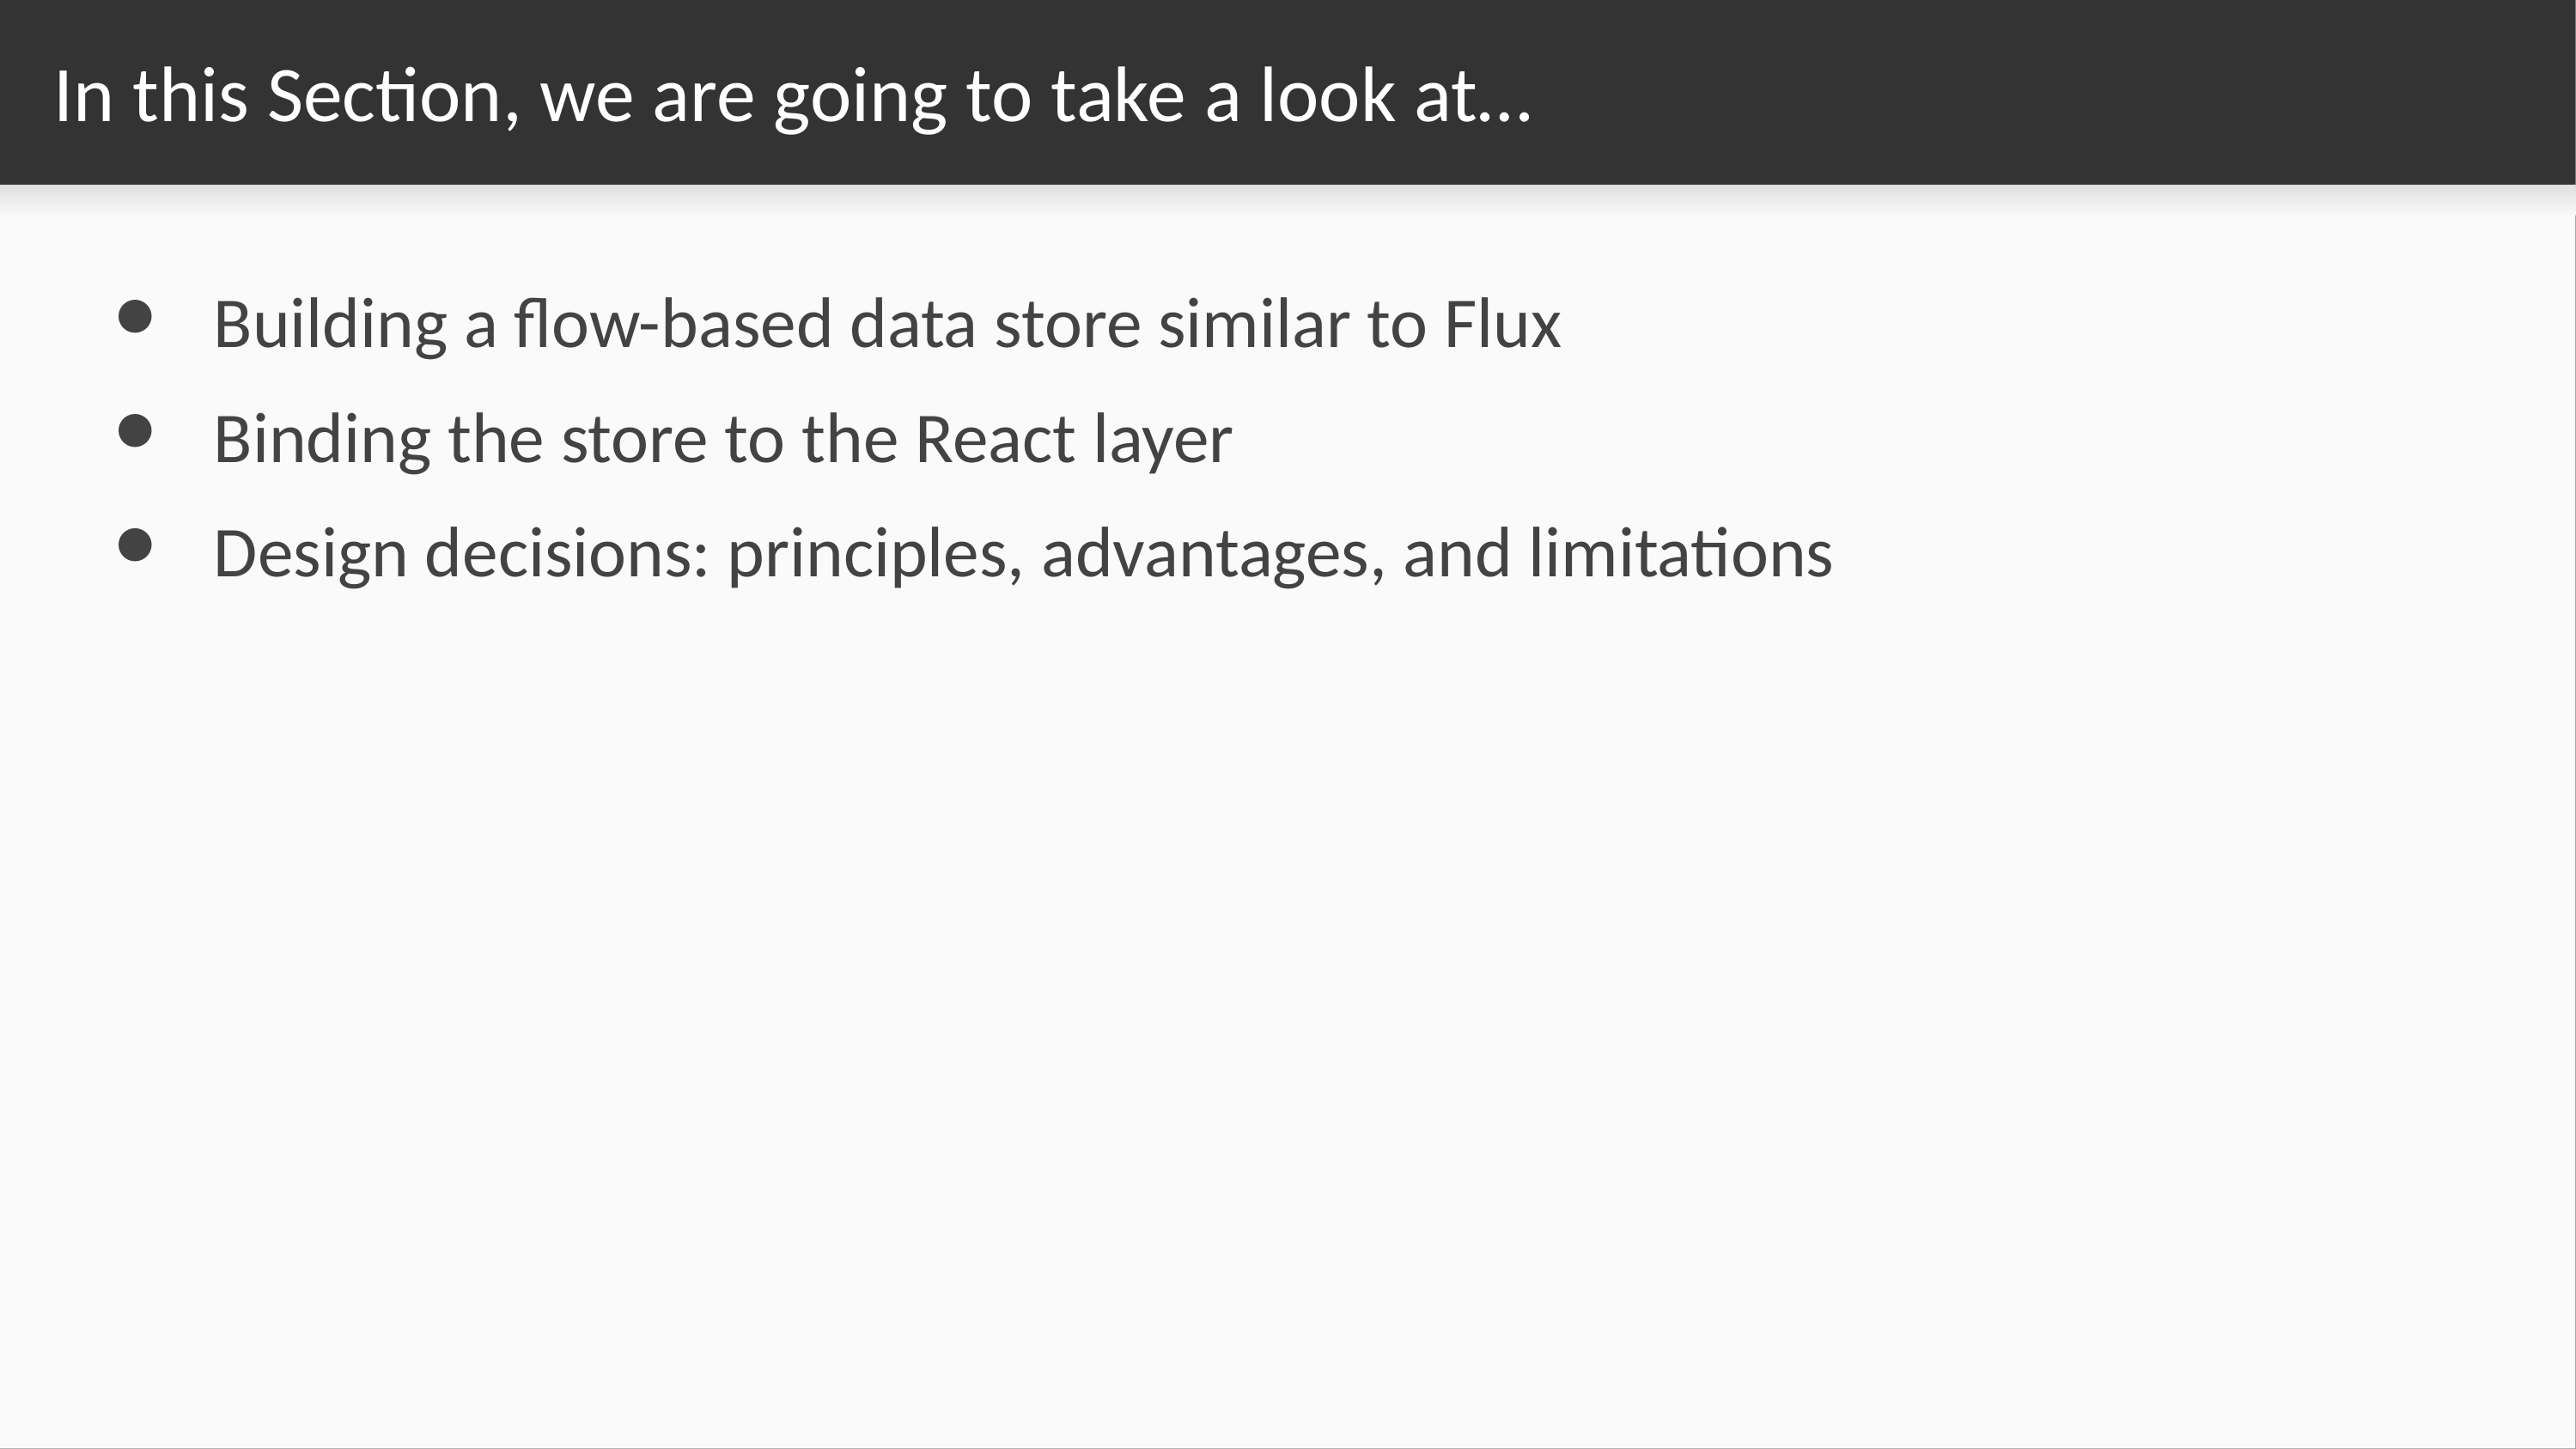

# In this Section, we are going to take a look at…
Building a flow-based data store similar to Flux
Binding the store to the React layer
Design decisions: principles, advantages, and limitations